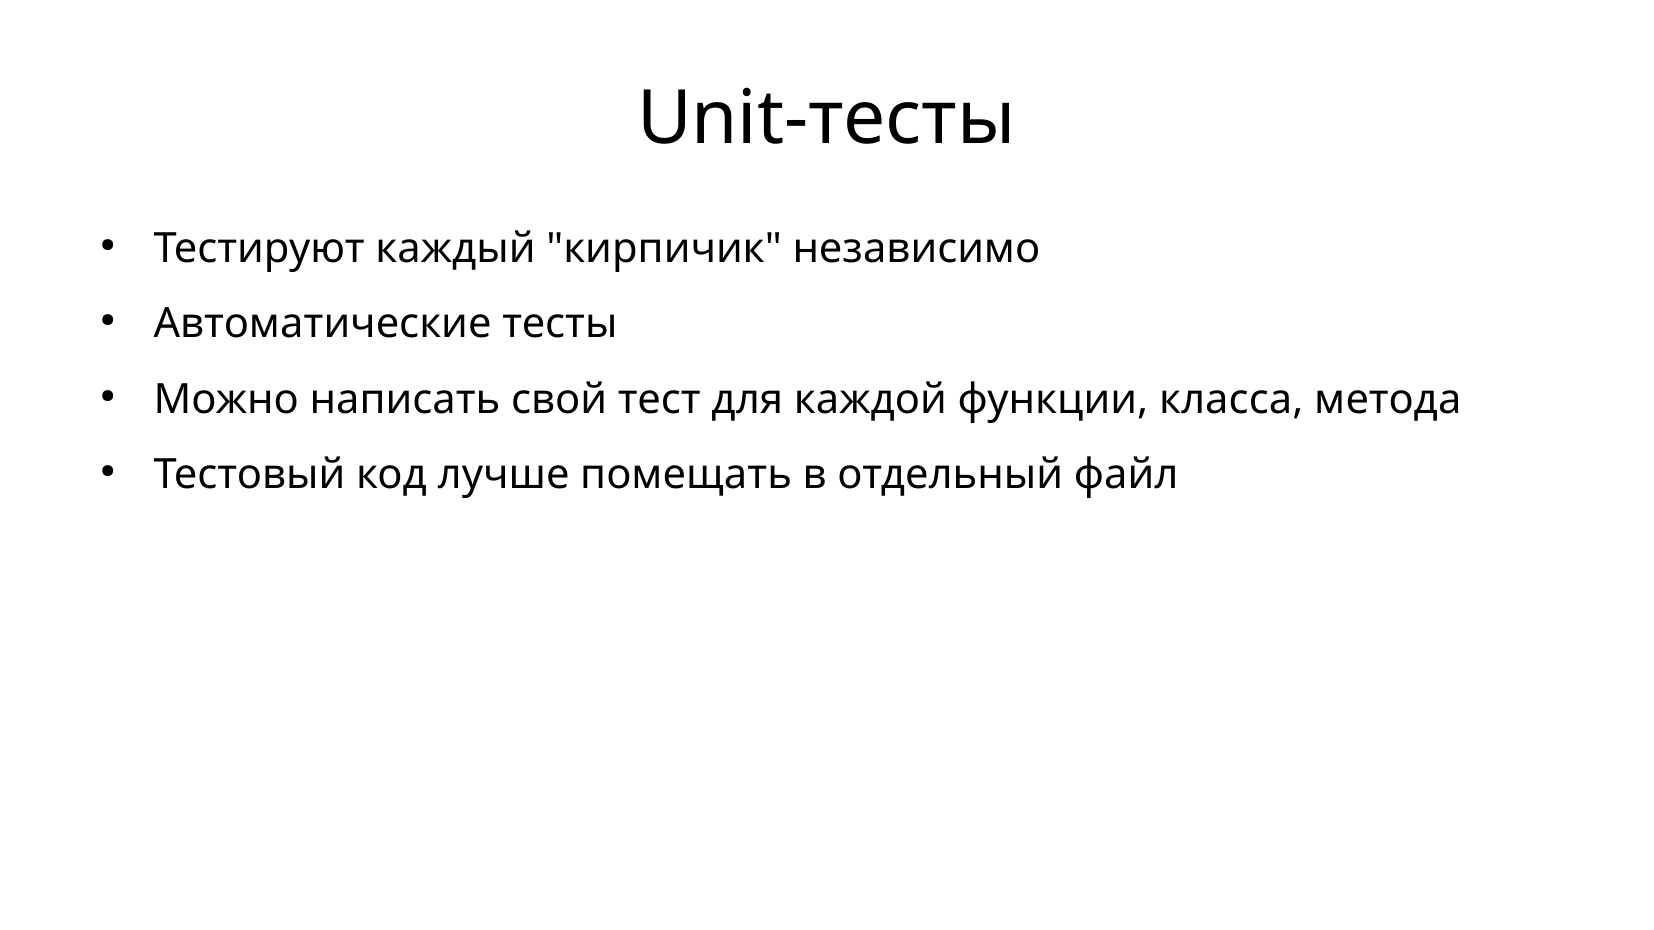

# Unit-тесты
Тестируют каждый "кирпичик" независимо
Автоматические тесты
Можно написать свой тест для каждой функции, класса, метода
Тестовый код лучше помещать в отдельный файл